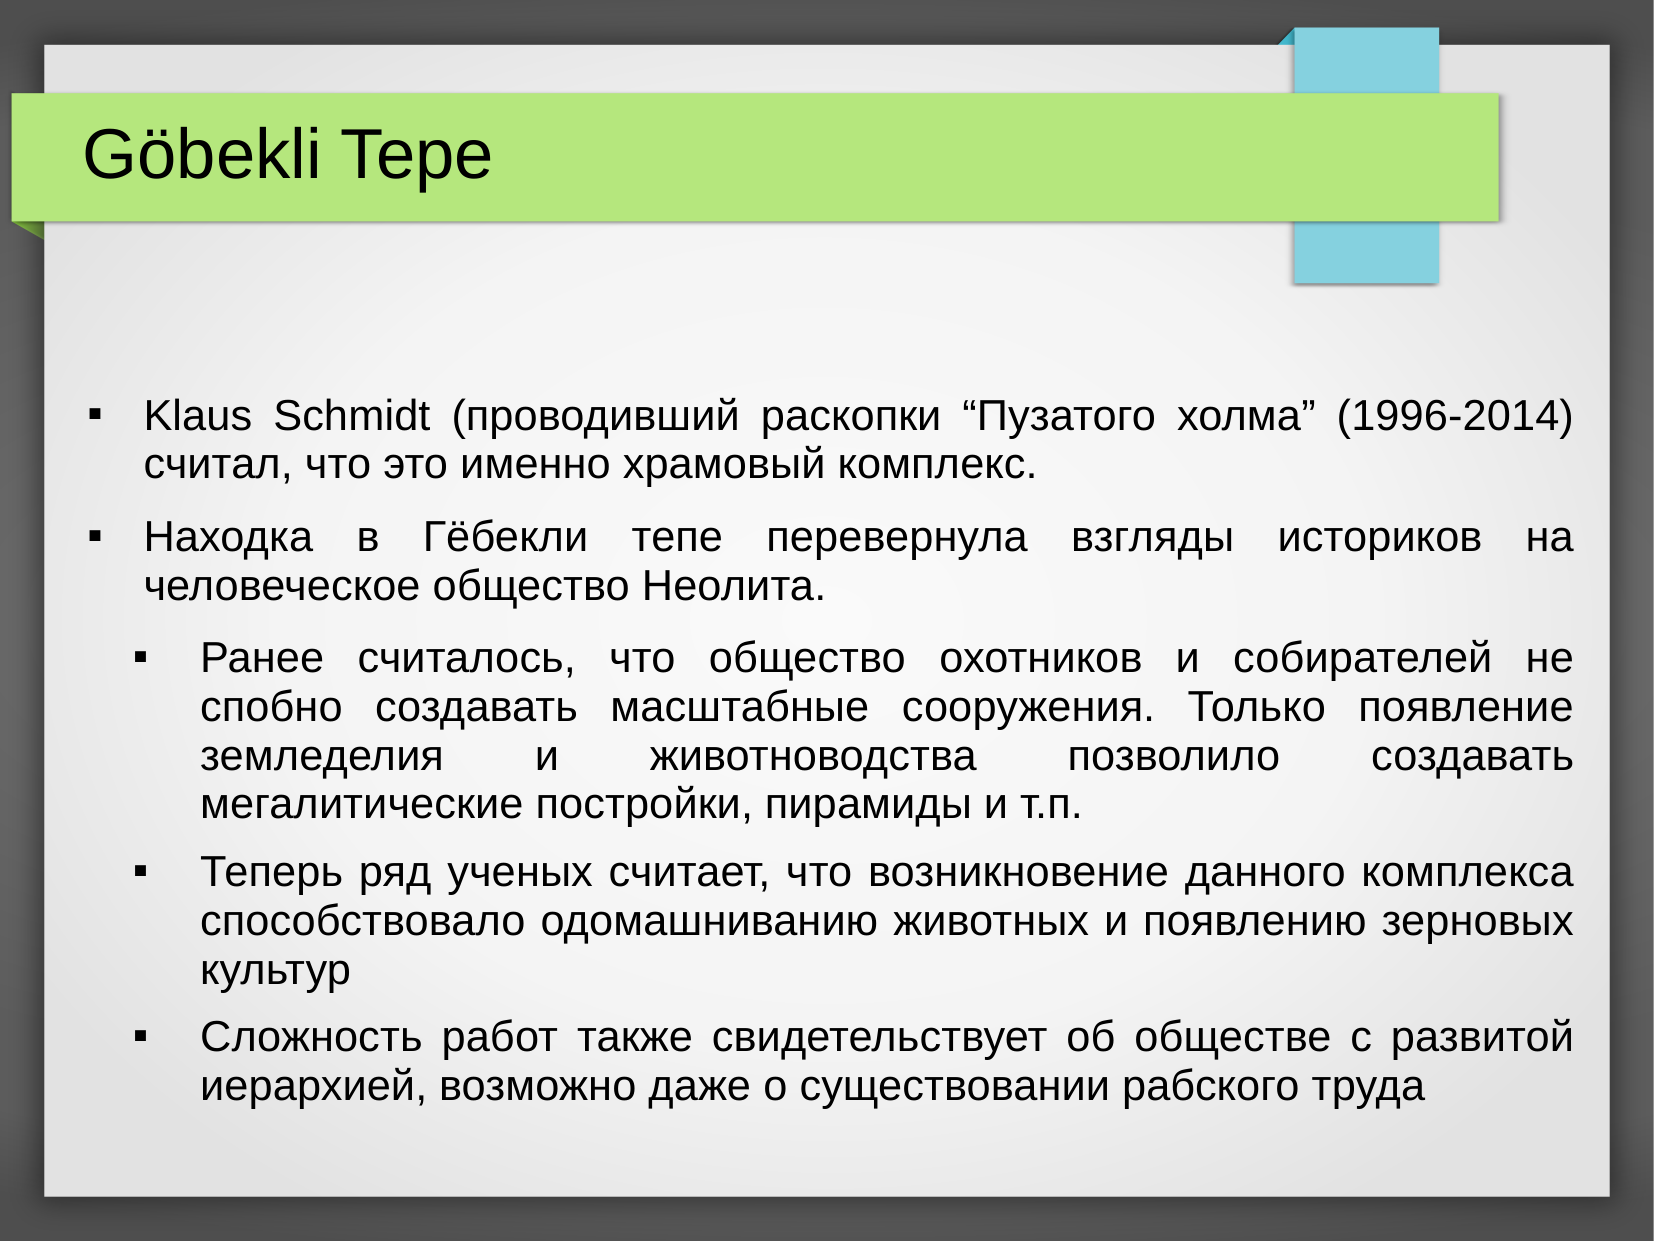

# Göbekli Tepe
Klaus Schmidt (проводивший раскопки “Пузатого холма” (1996-2014) считал, что это именно храмовый комплекс.
Находка в Гёбекли тепе перевернула взгляды историков на человеческое общество Неолита.
Ранее считалось, что общество охотников и собирателей не спобно создавать масштабные сооружения. Только появление земледелия и животноводства позволило создавать мегалитические постройки, пирамиды и т.п.
Теперь ряд ученых считает, что возникновение данного комплекса способствовало одомашниванию животных и появлению зерновых культур
Сложность работ также свидетельствует об обществе с развитой иерархией, возможно даже о существовании рабского труда